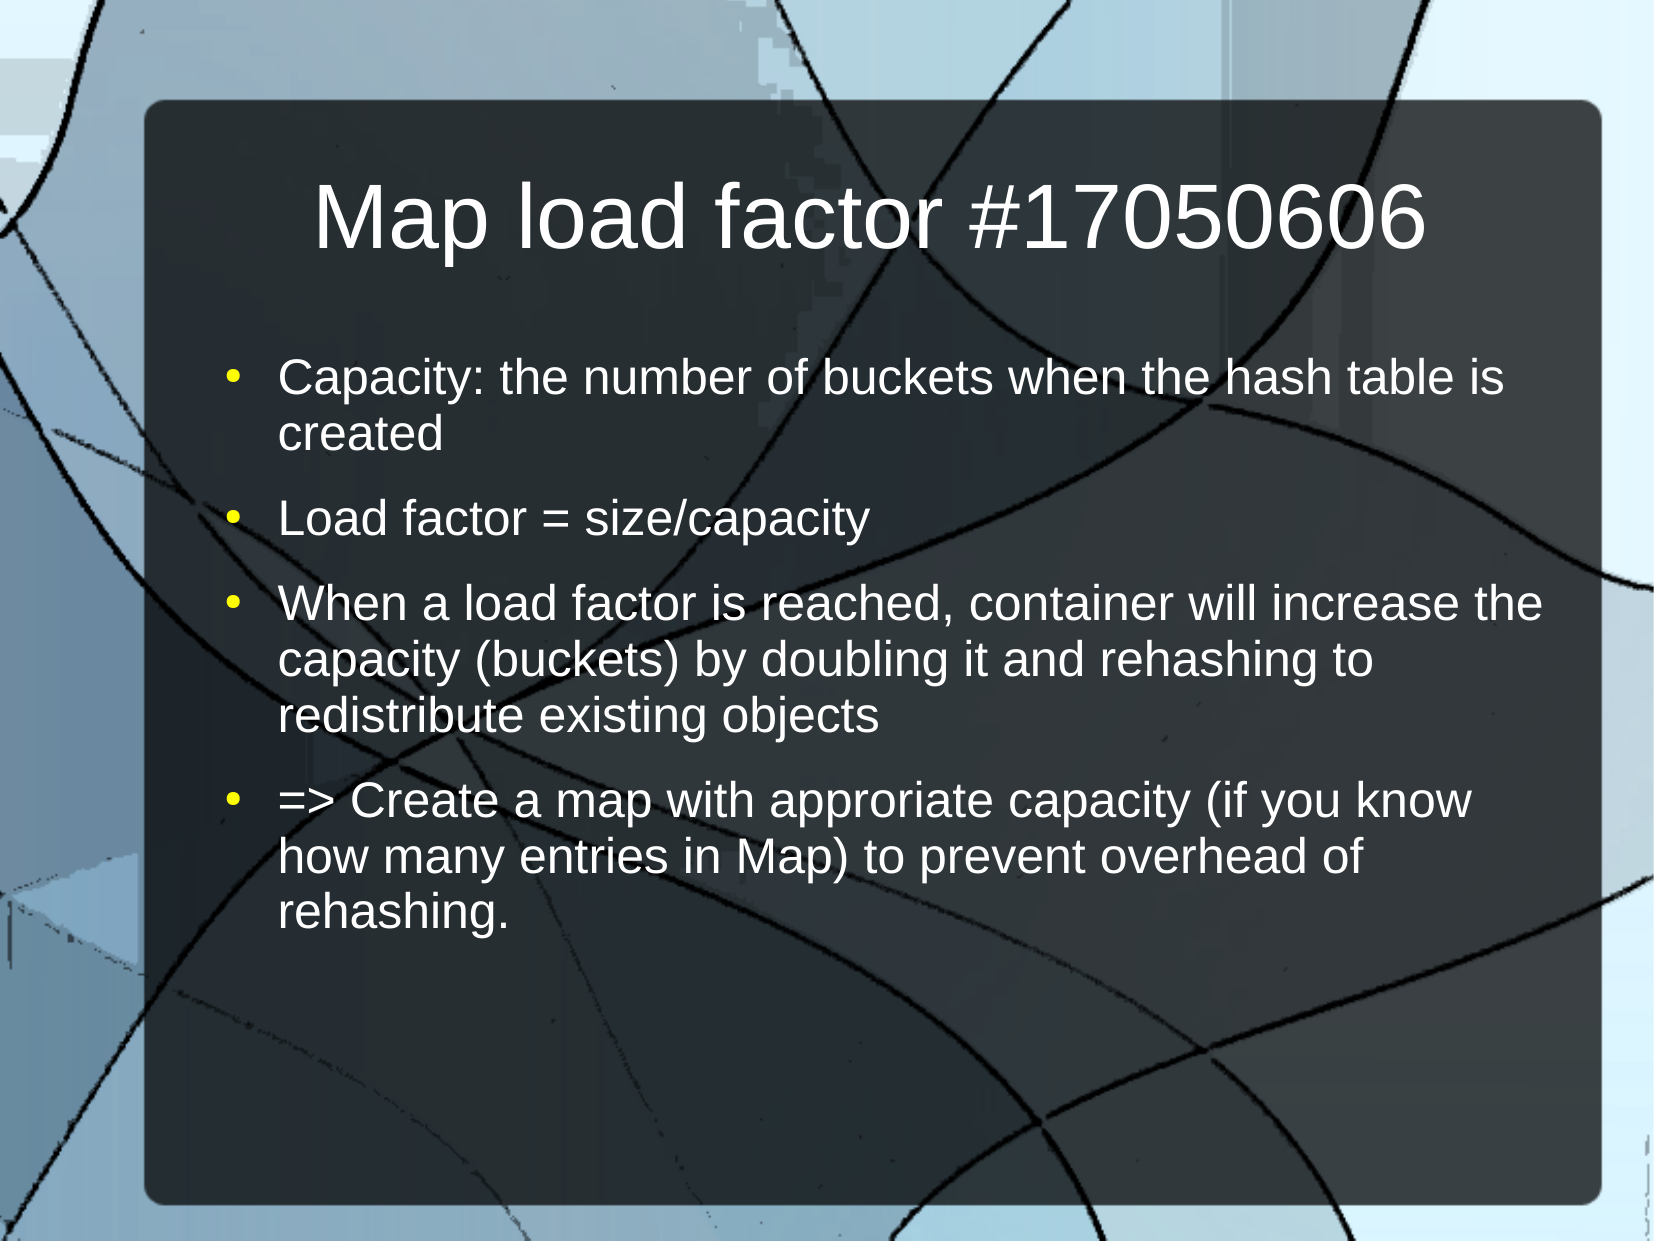

# Map load factor #17050606
Capacity: the number of buckets when the hash table is created
Load factor = size/capacity
When a load factor is reached, container will increase the capacity (buckets) by doubling it and rehashing to redistribute existing objects
=> Create a map with approriate capacity (if you know how many entries in Map) to prevent overhead of rehashing.